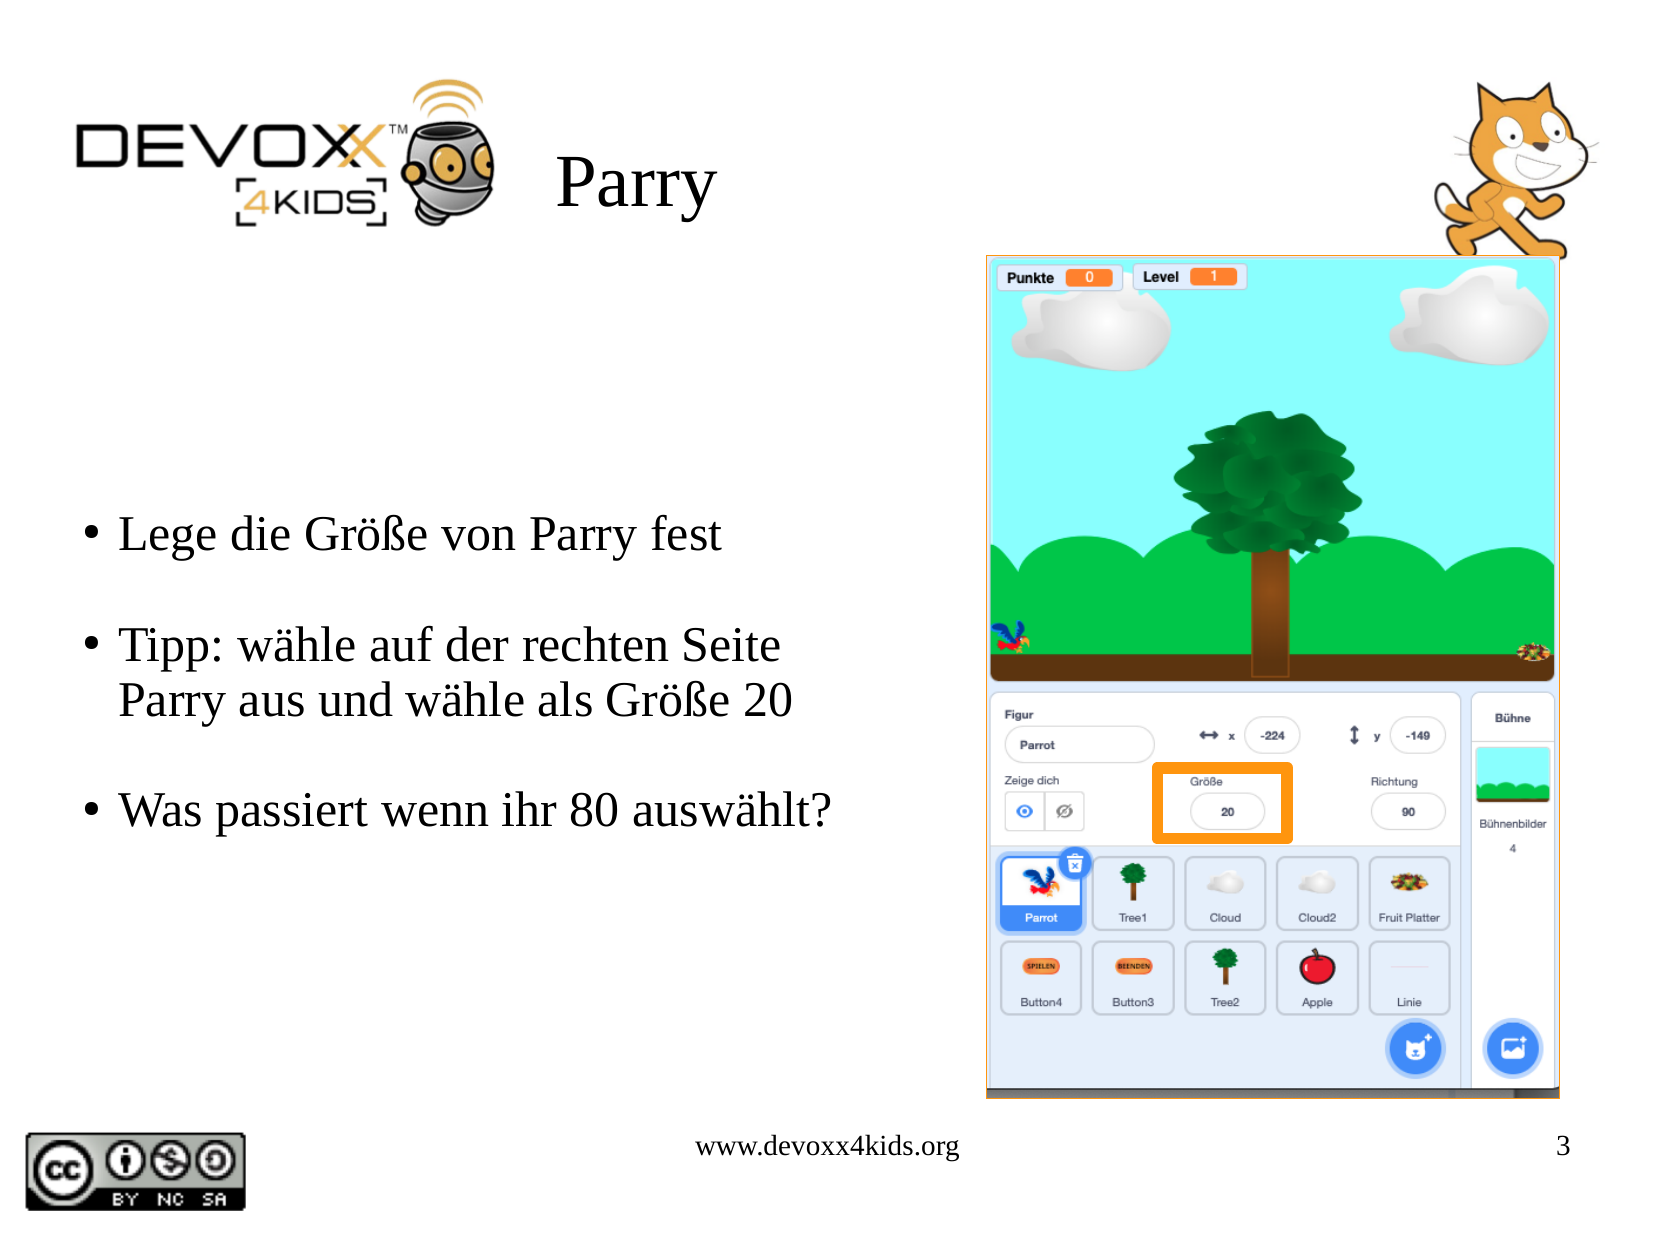

# Parry
Lege die Größe von Parry fest
Tipp: wähle auf der rechten Seite
Parry aus und wähle als Größe 20
Was passiert wenn ihr 80 auswählt?
www.devoxx4kids.org
3